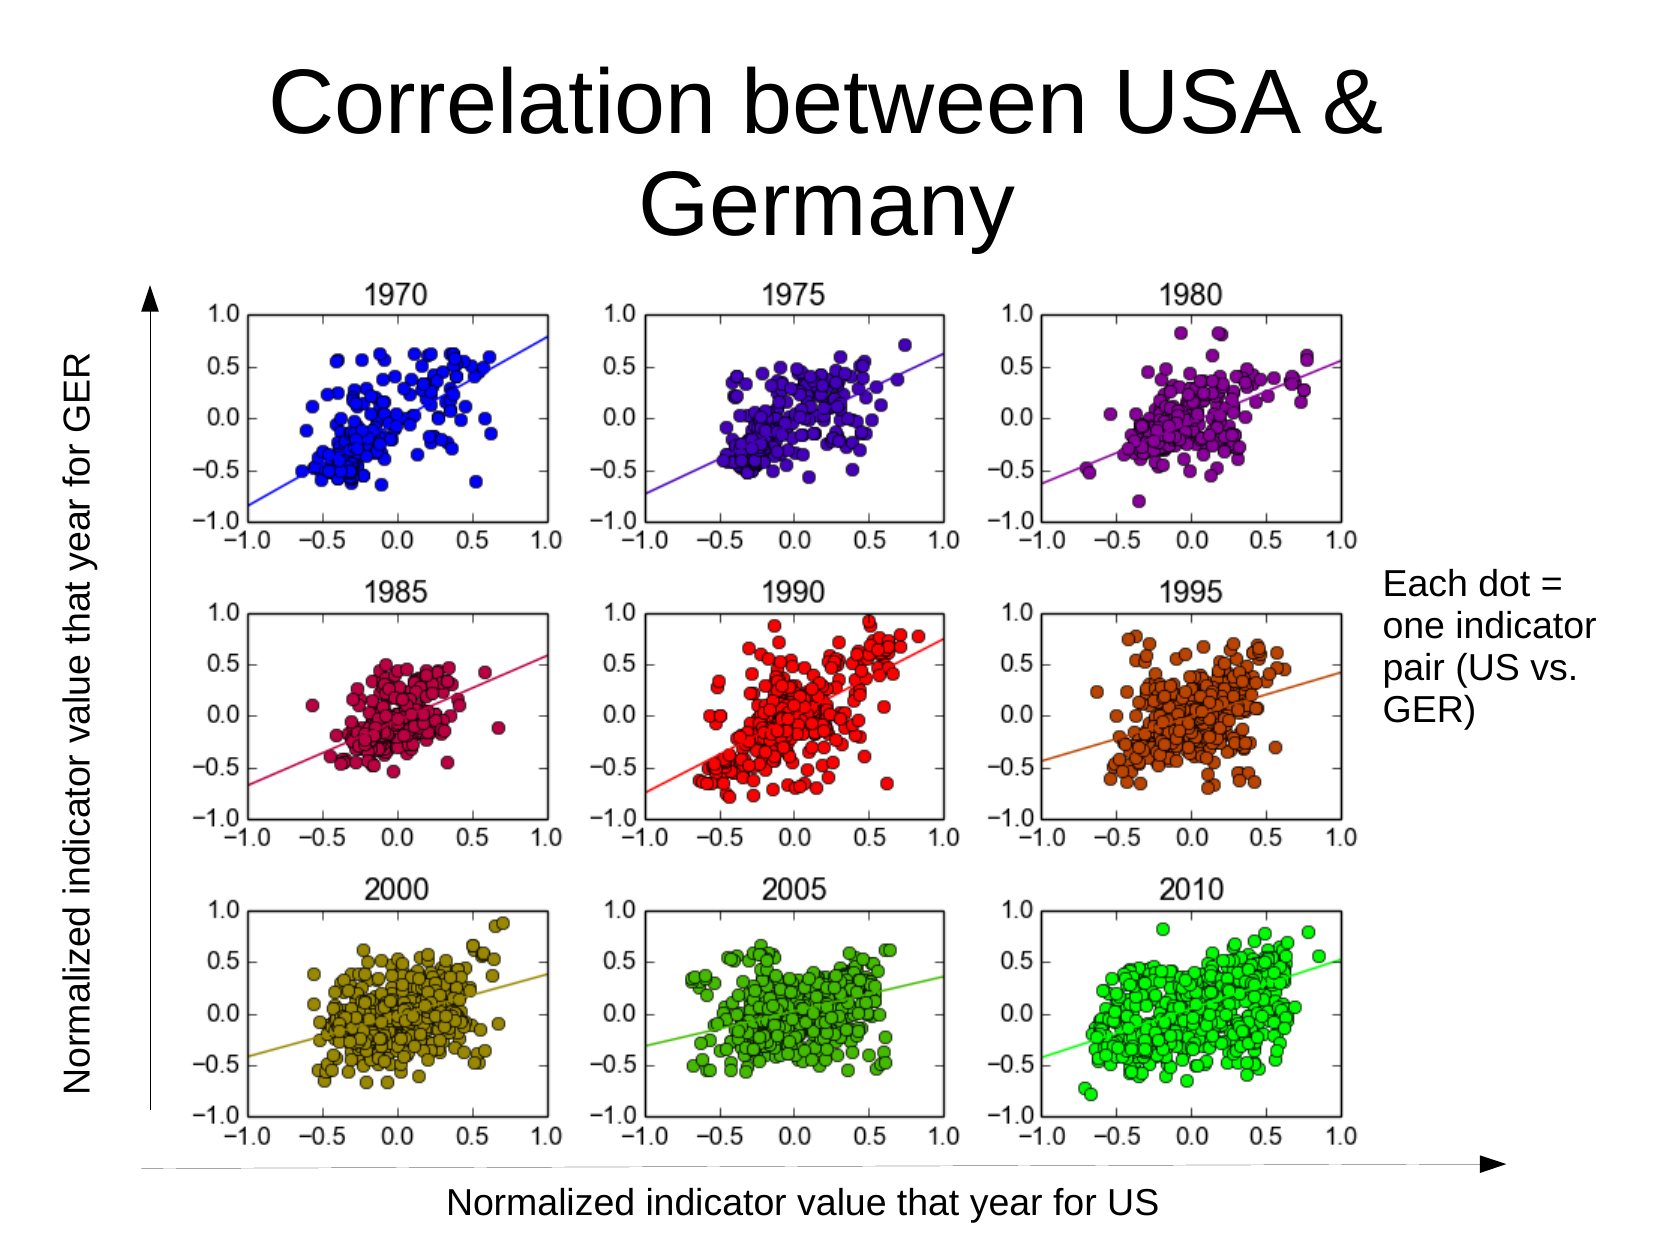

# Correlation between USA & Germany
Normalized indicator value that year for GER
Each dot = one indicator pair (US vs. GER)
Normalized indicator value that year for US